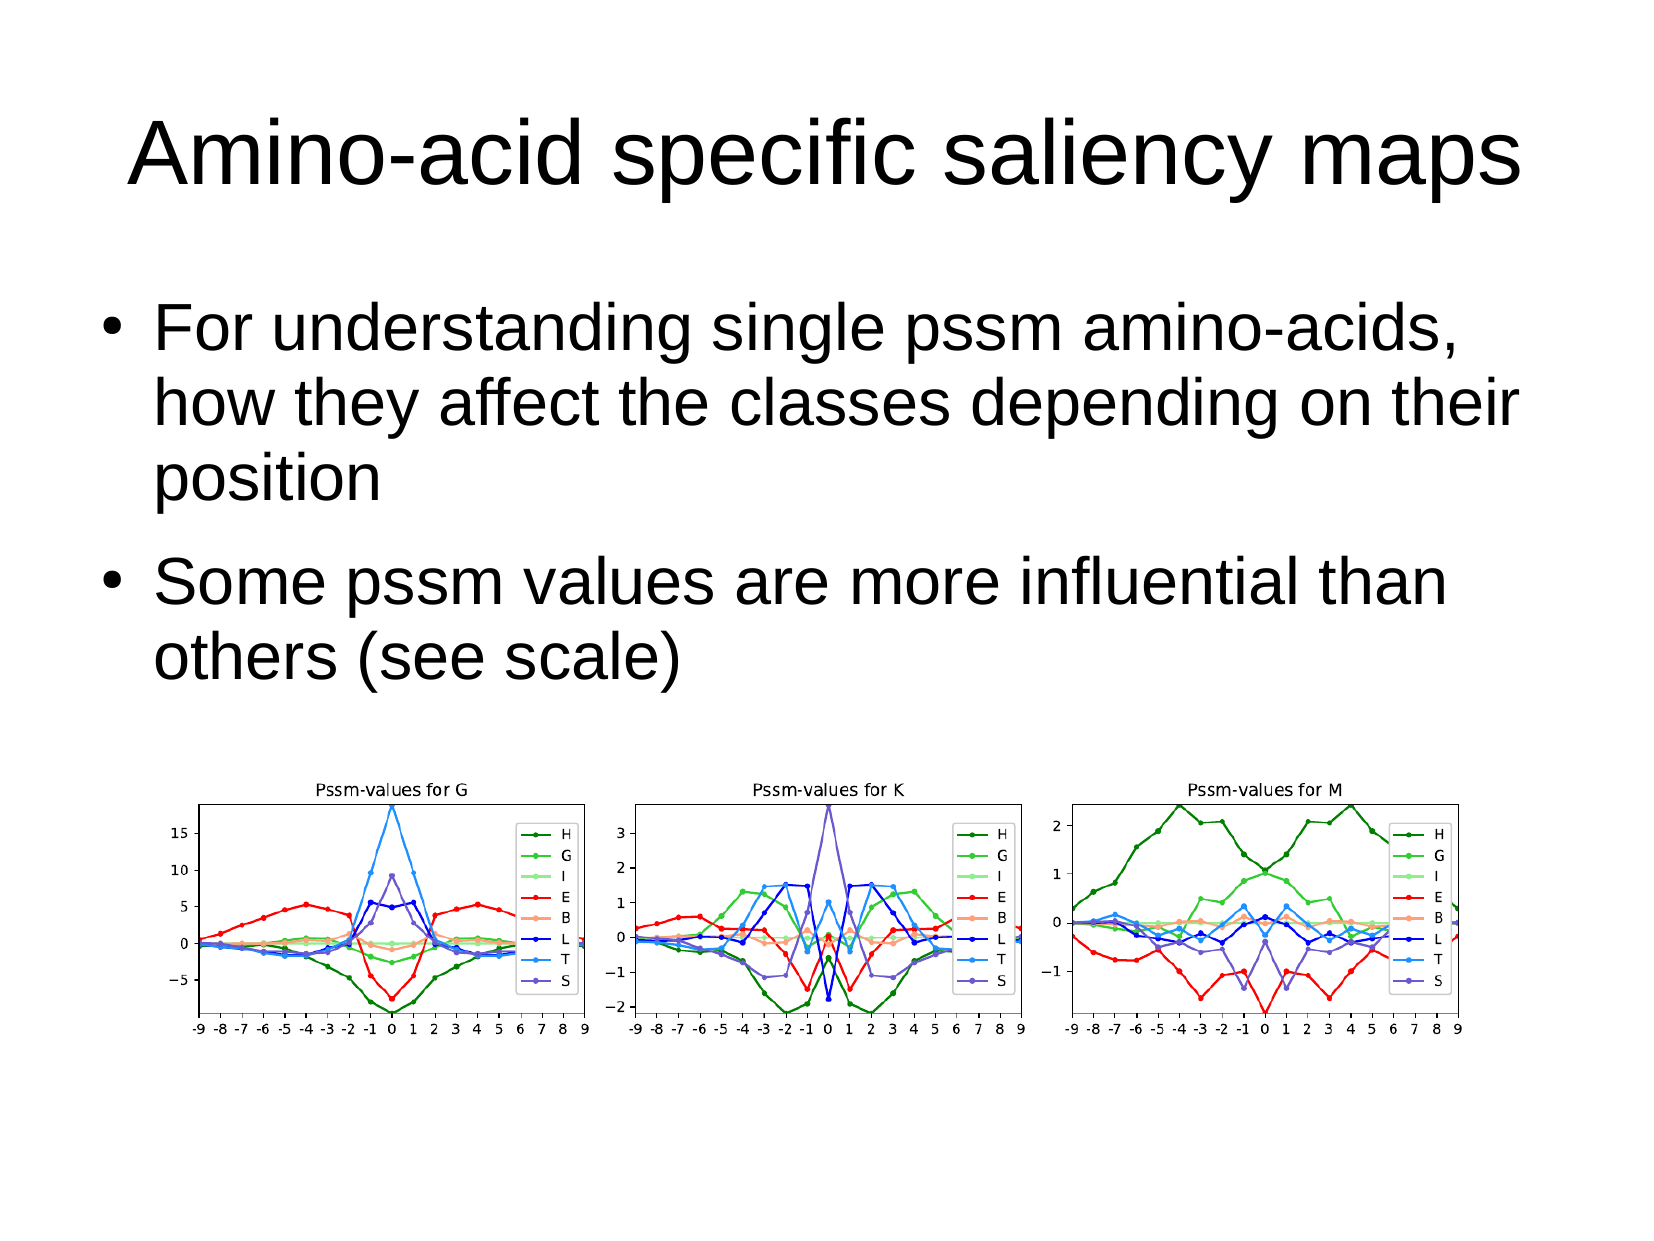

# Amino-acid specific saliency maps
For understanding single pssm amino-acids, how they affect the classes depending on their position
Some pssm values are more influential than others (see scale)